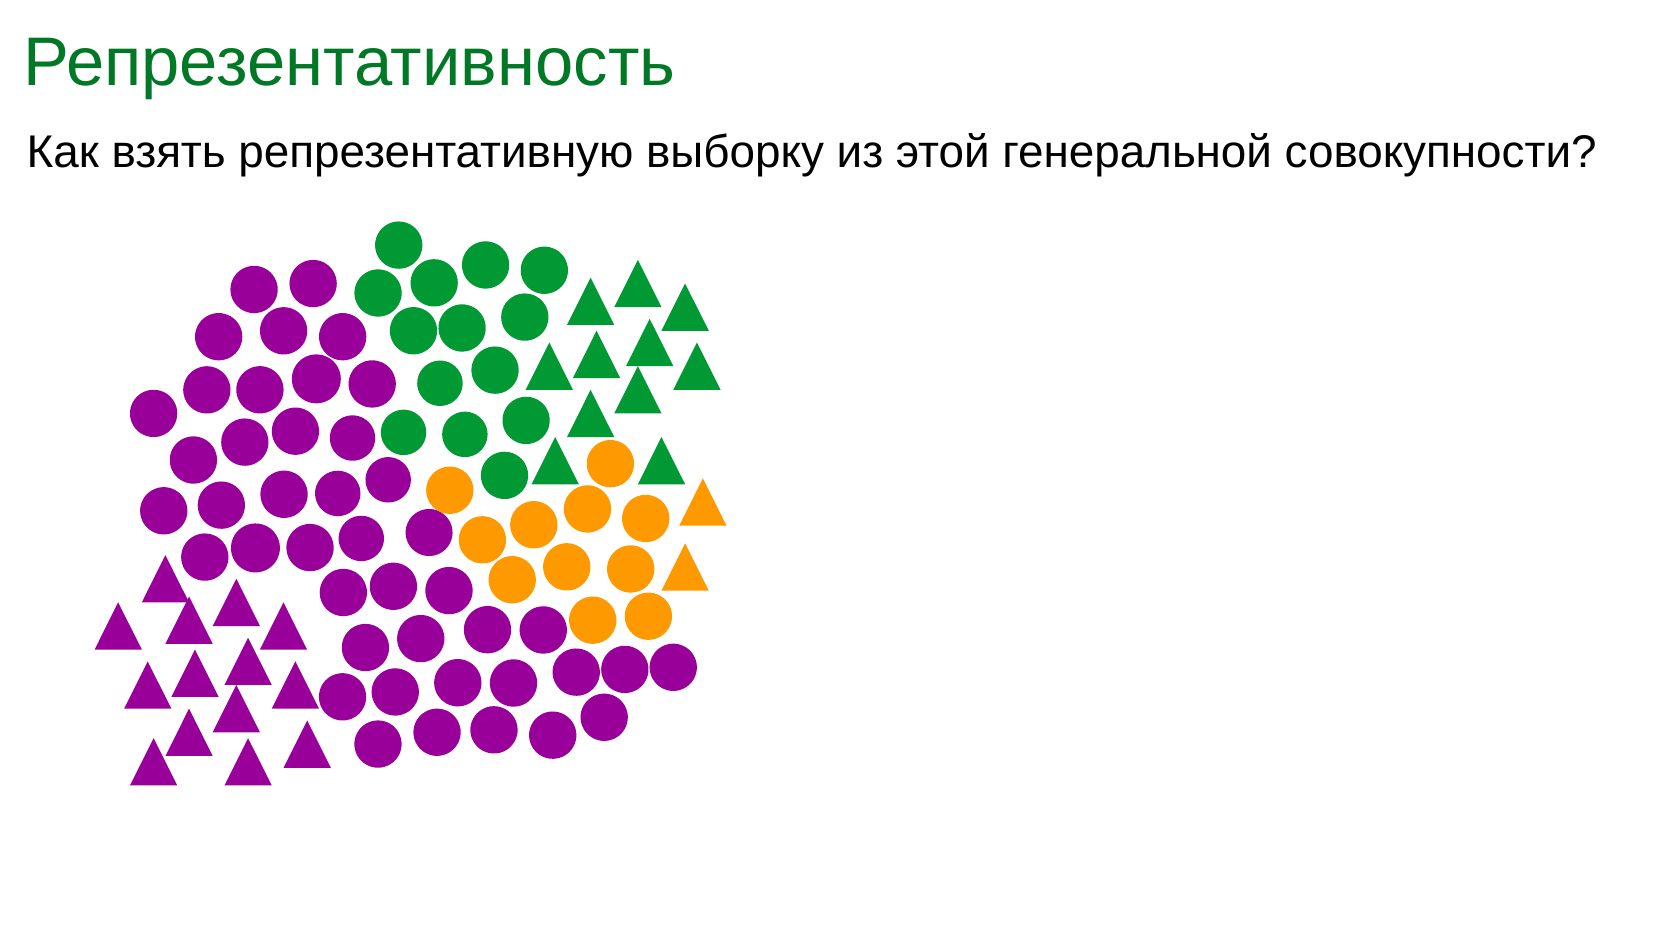

# Репрезентативность
Как взять репрезентативную выборку из этой генеральной совокупности?